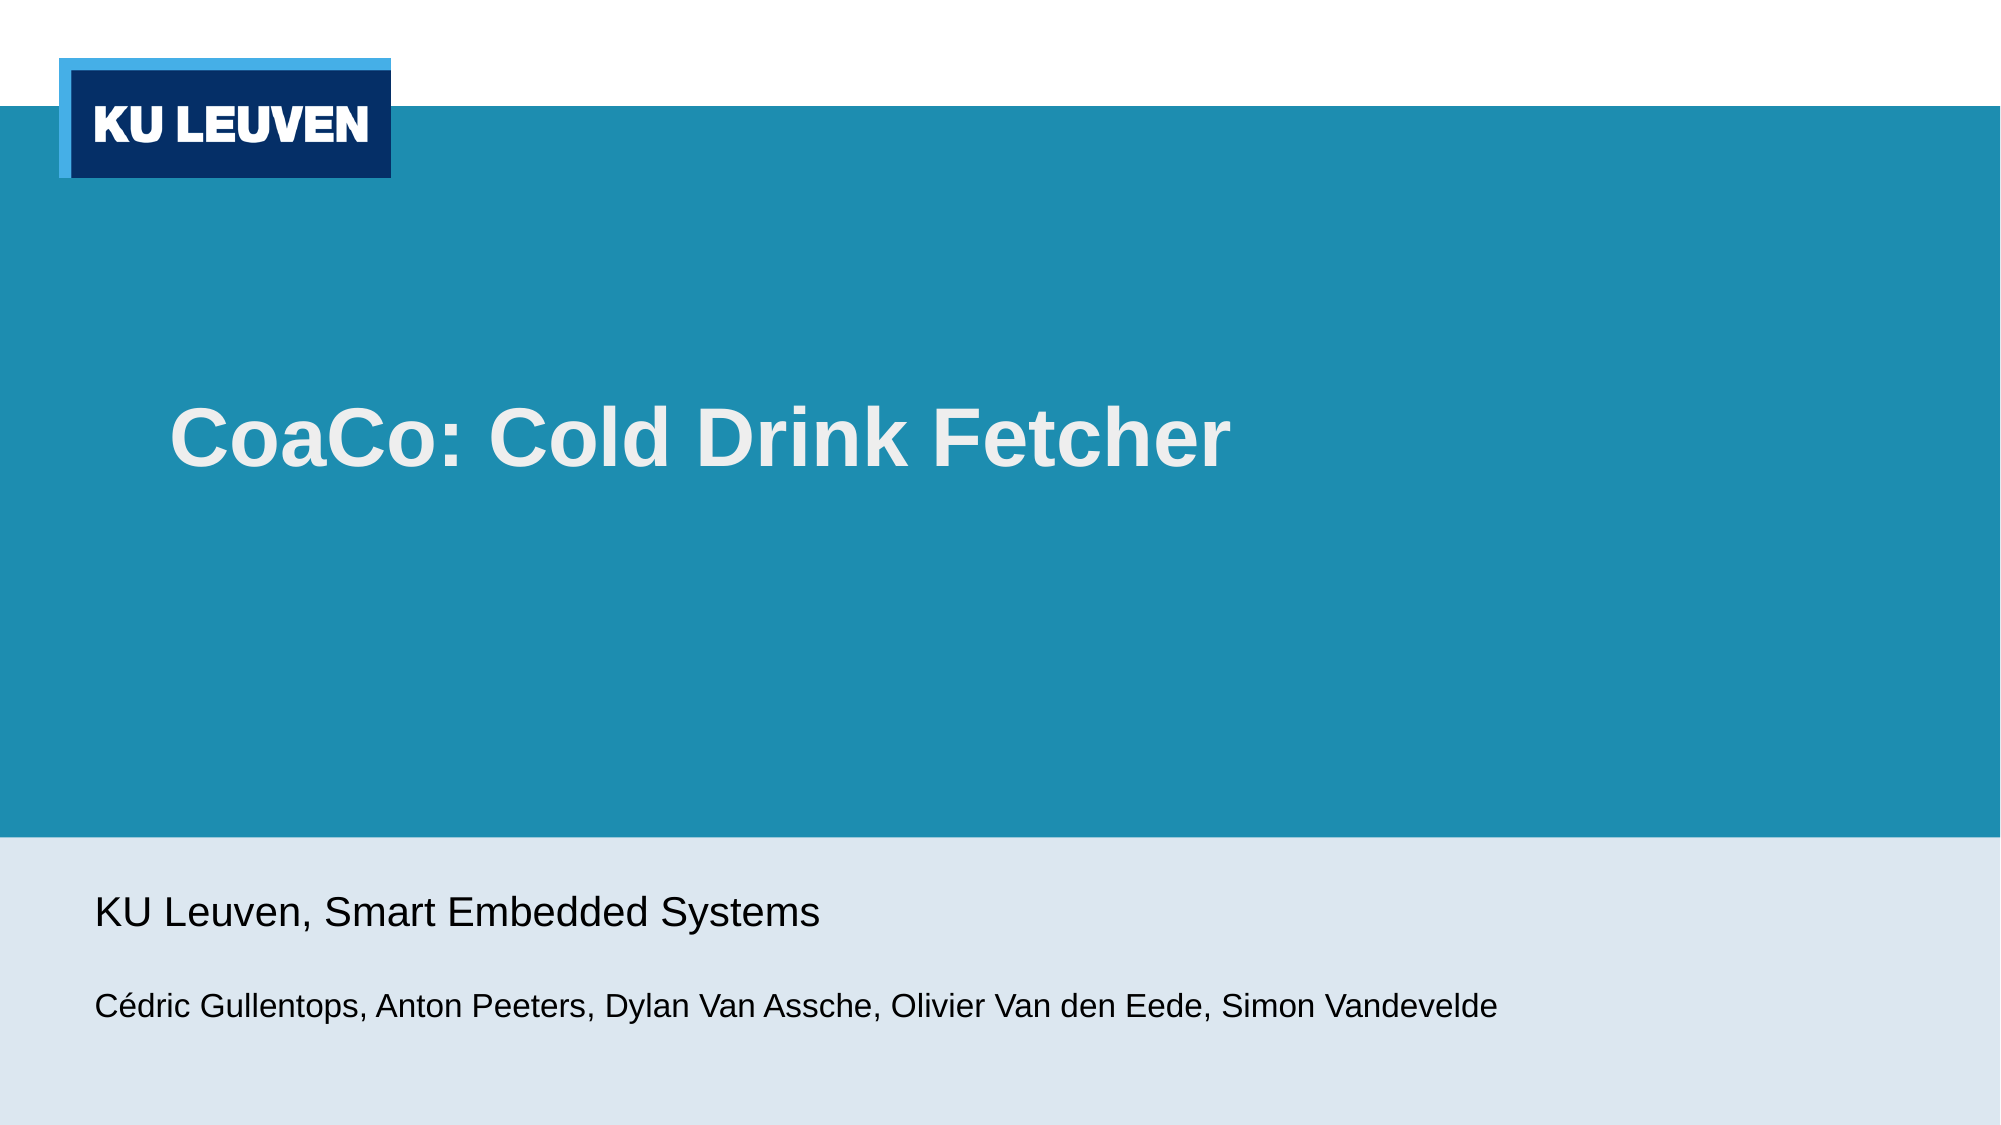

#
CoaCo: Cold Drink Fetcher
KU Leuven, Smart Embedded Systems
Cédric Gullentops, Anton Peeters, Dylan Van Assche, Olivier Van den Eede, Simon Vandevelde